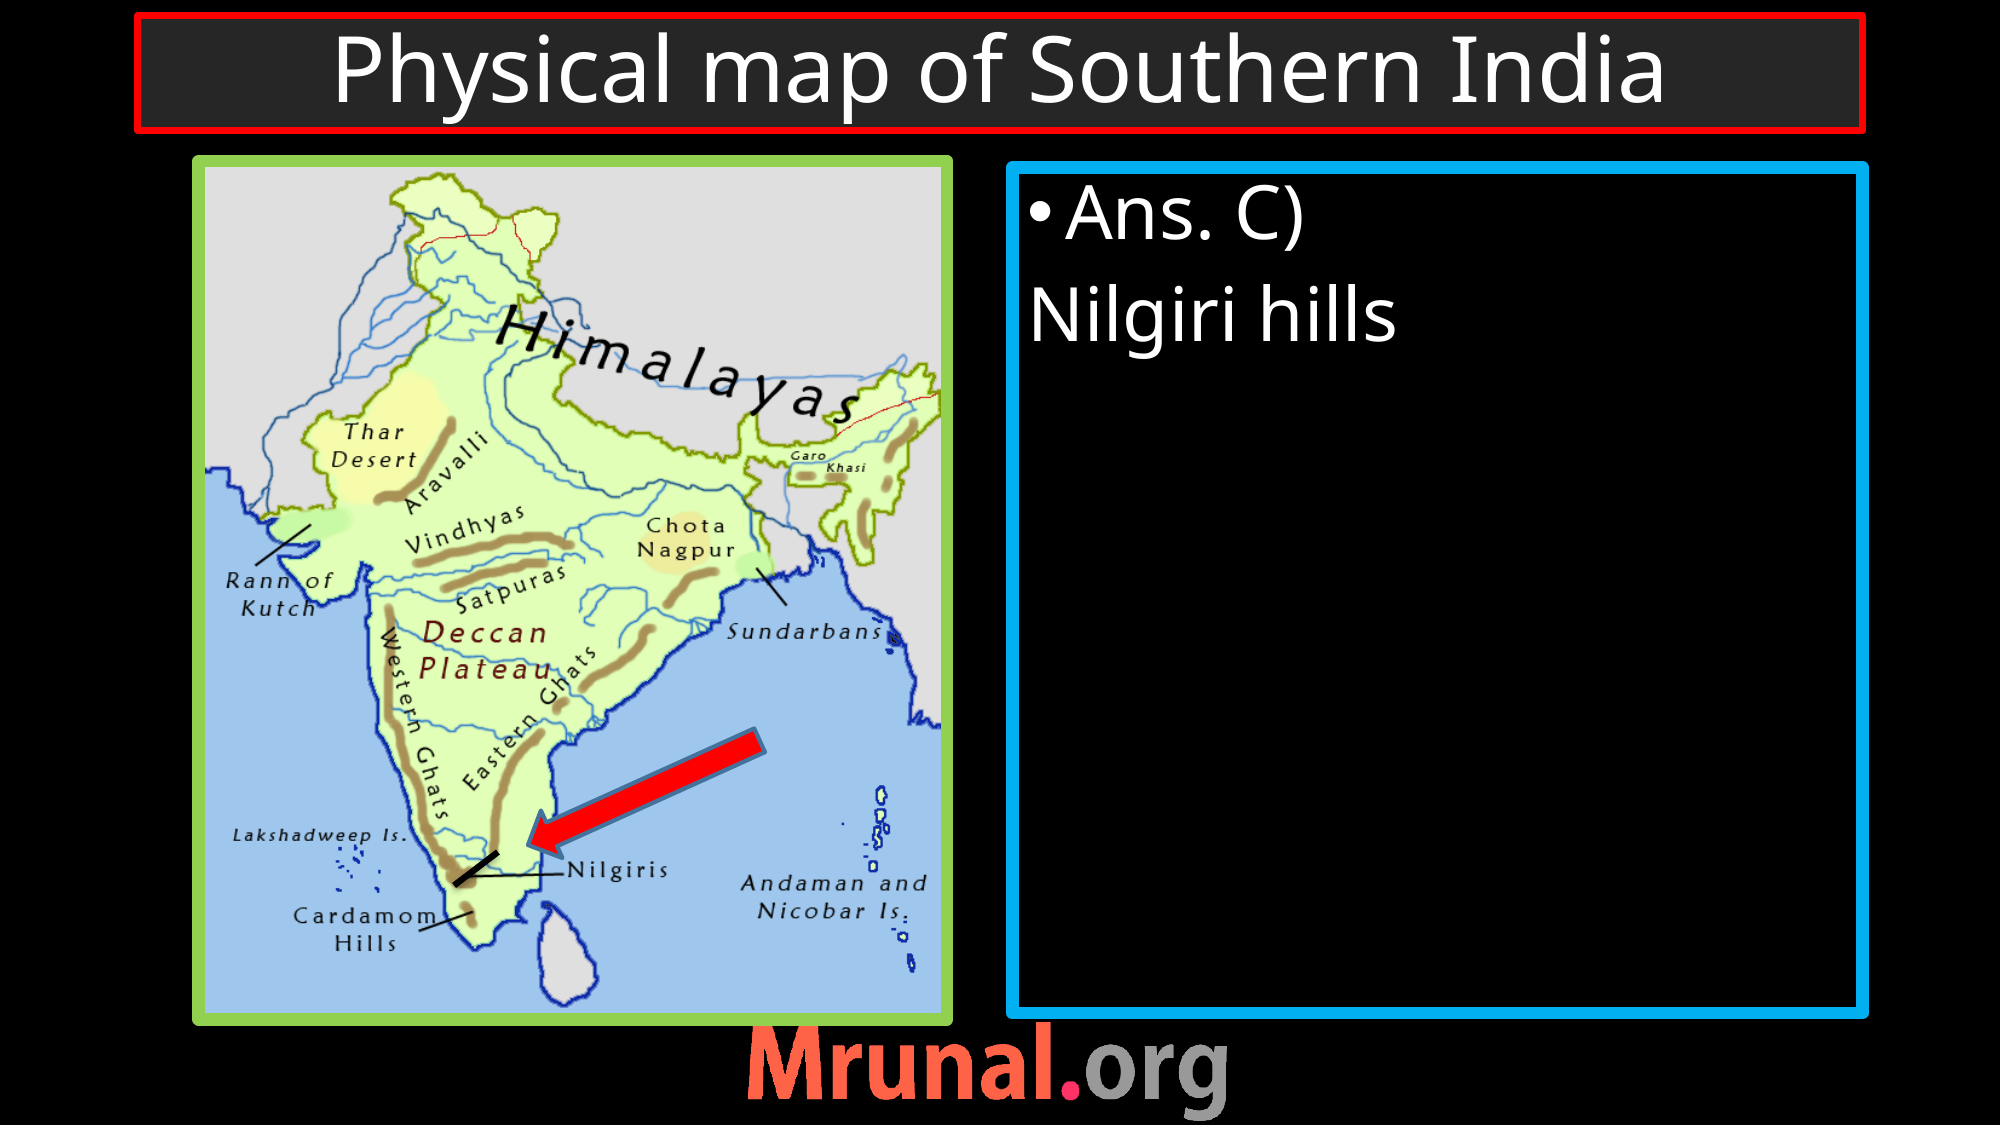

Physical map of Southern India
# Ans. C)
Nilgiri hills